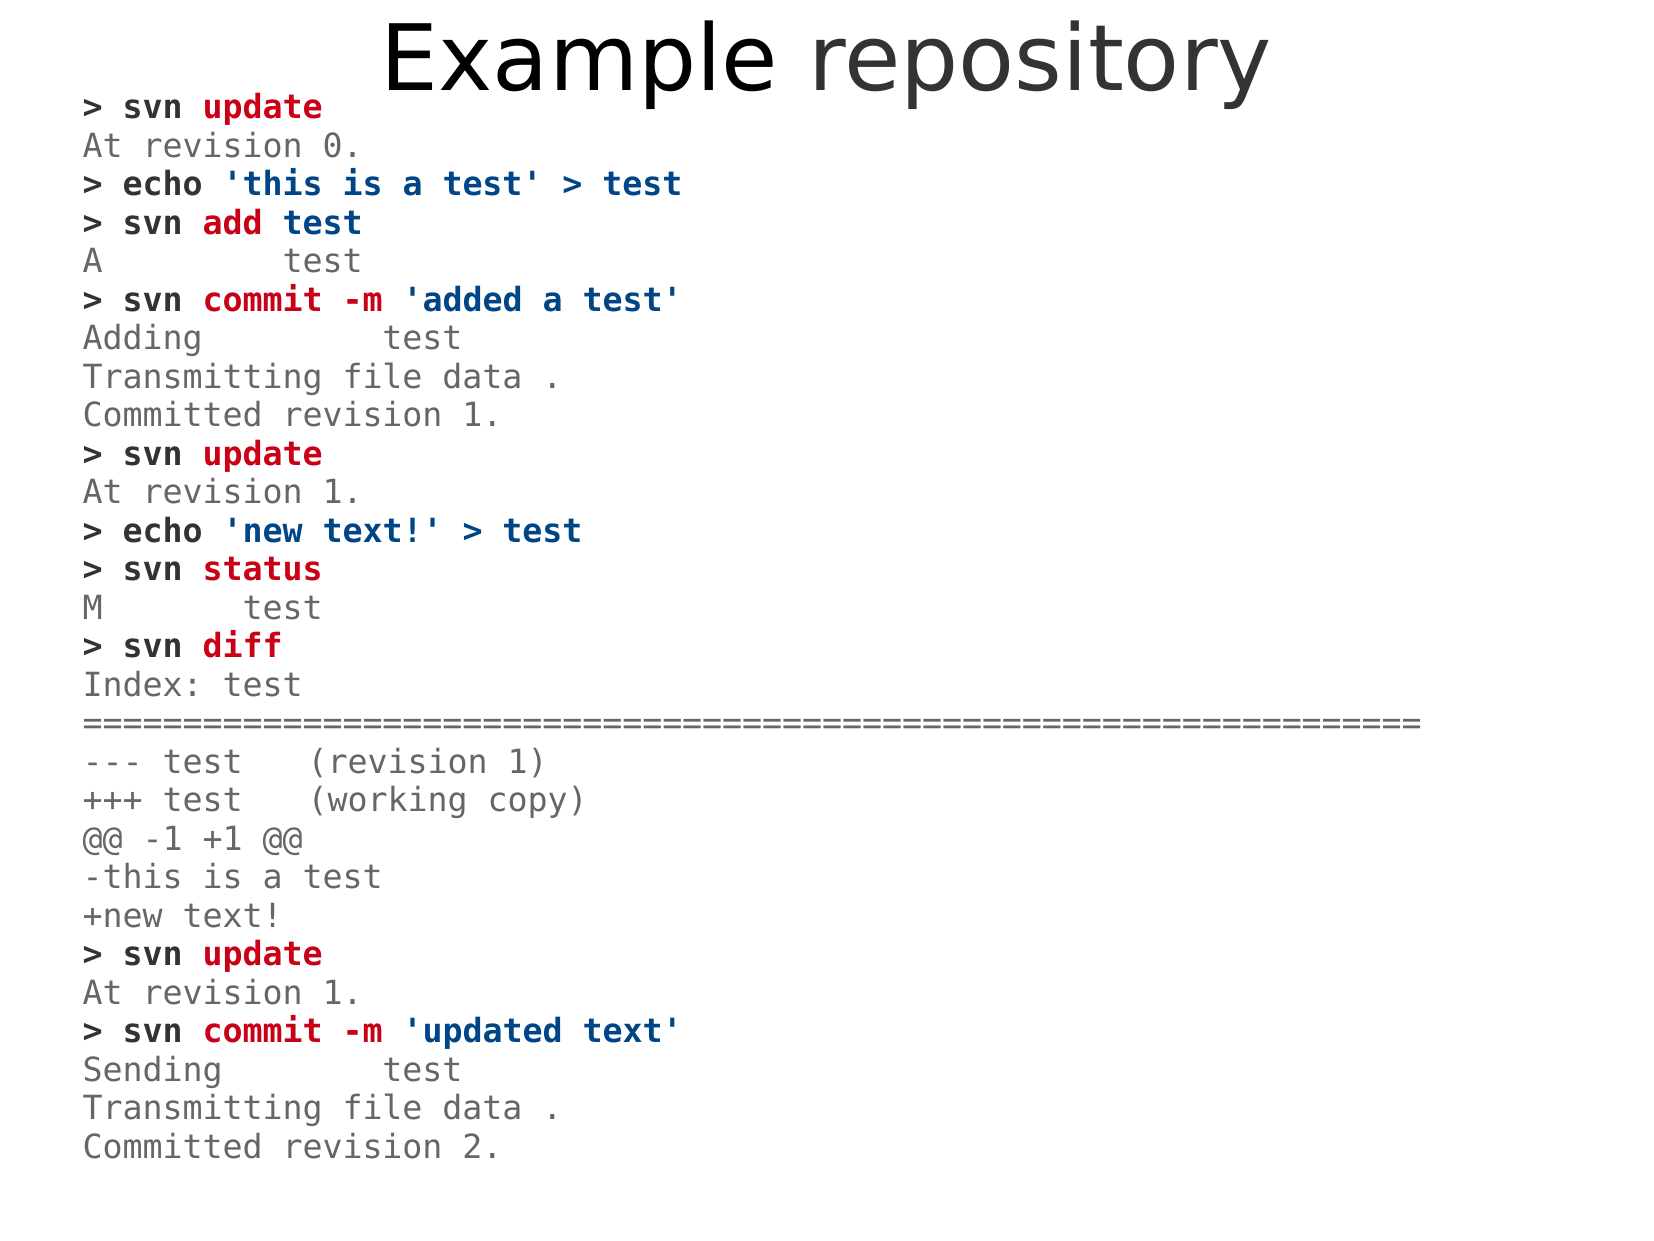

# Example repository
> svn update
At revision 0.
> echo 'this is a test' > test
> svn add test
A test
> svn commit -m 'added a test'
Adding test
Transmitting file data .
Committed revision 1.
> svn update
At revision 1.
> echo 'new text!' > test
> svn status
M test
> svn diff
Index: test
===================================================================
--- test	(revision 1)
+++ test	(working copy)
@@ -1 +1 @@
-this is a test
+new text!
> svn update
At revision 1.
> svn commit -m 'updated text'
Sending test
Transmitting file data .
Committed revision 2.